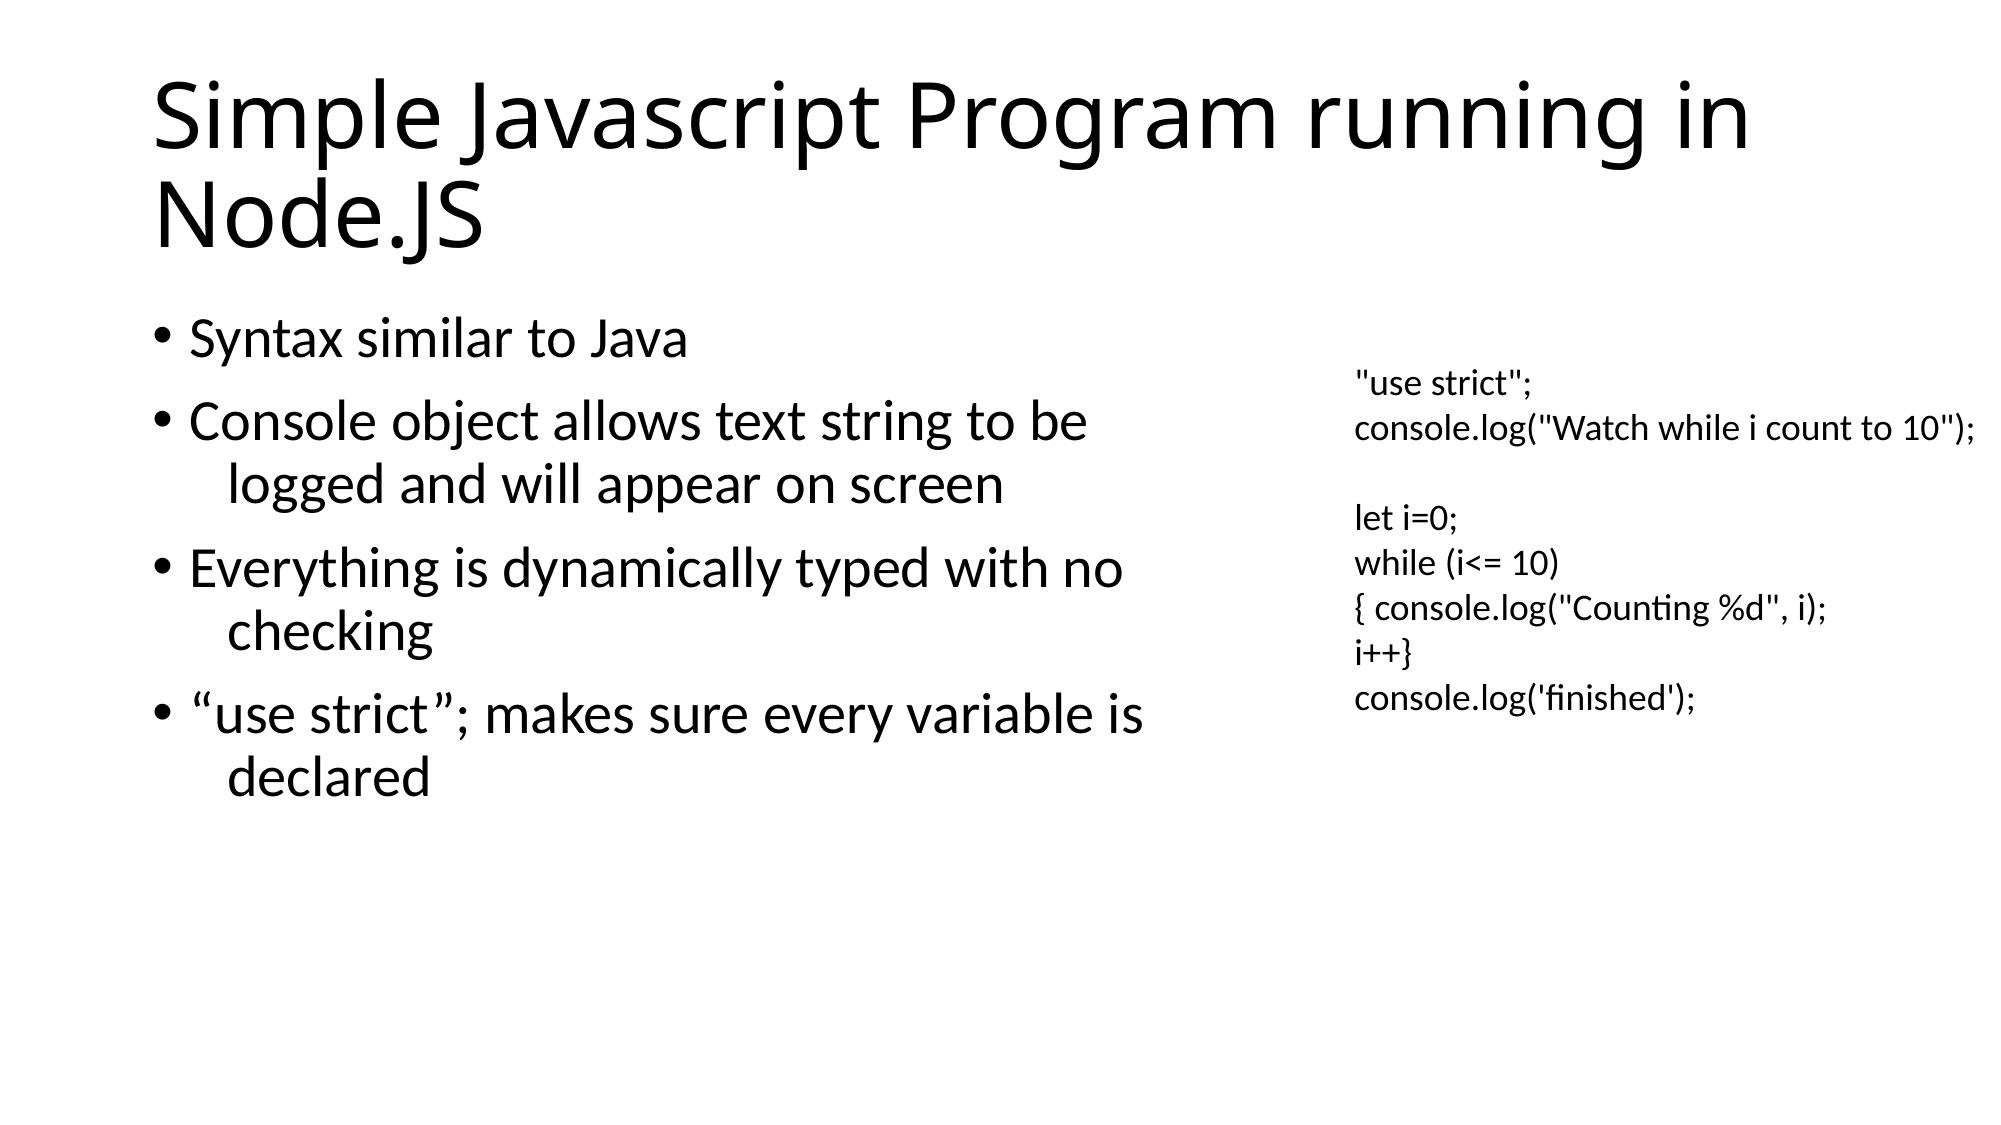

# Simple Javascript Program running in Node.JS
Syntax similar to Java
Console object allows text string to be
logged and will appear on screen
Everything is dynamically typed with no
checking
“use strict”; makes sure every variable is
declared
"use strict";
console.log("Watch while i count to 10");
let i=0;
while (i<= 10)
{ console.log("Counting %d", i);
i++}
console.log('finished');